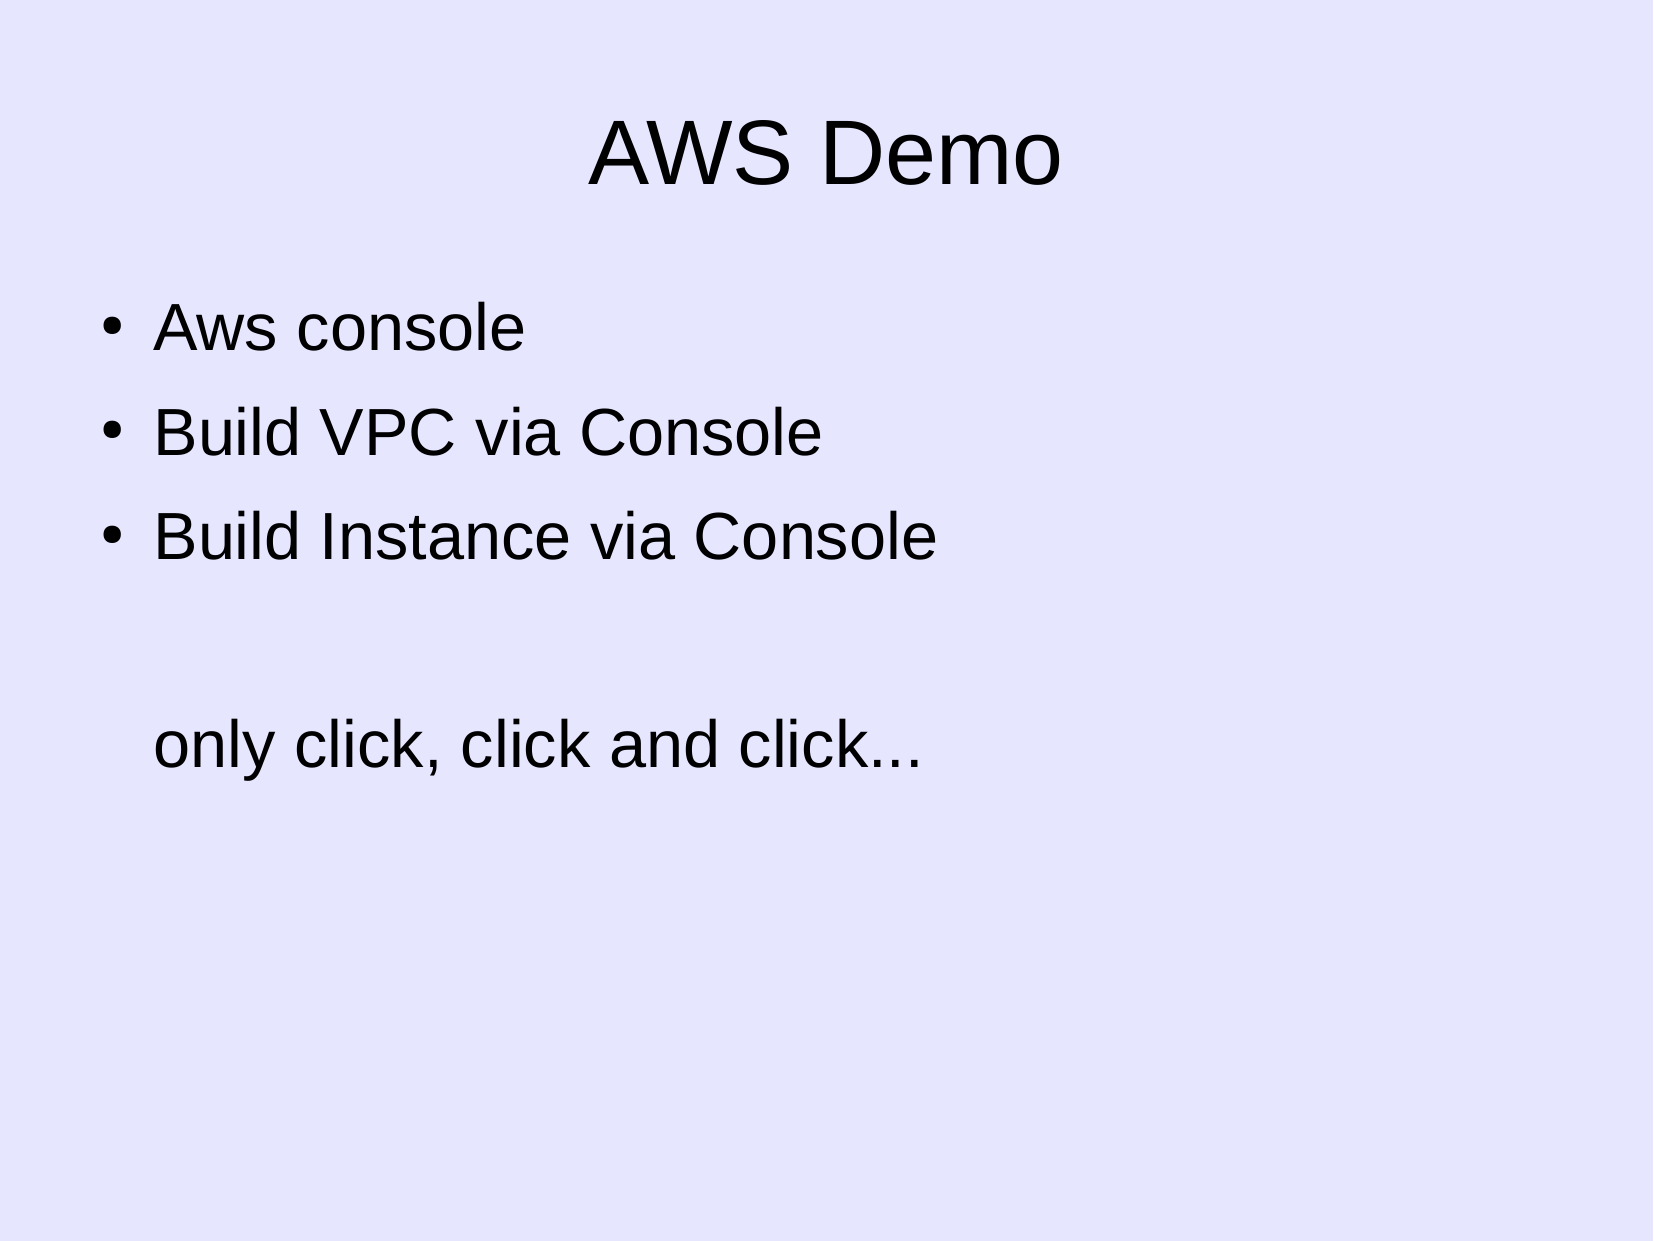

# AWS Demo
Aws console
Build VPC via Console
Build Instance via Console
only click, click and click...